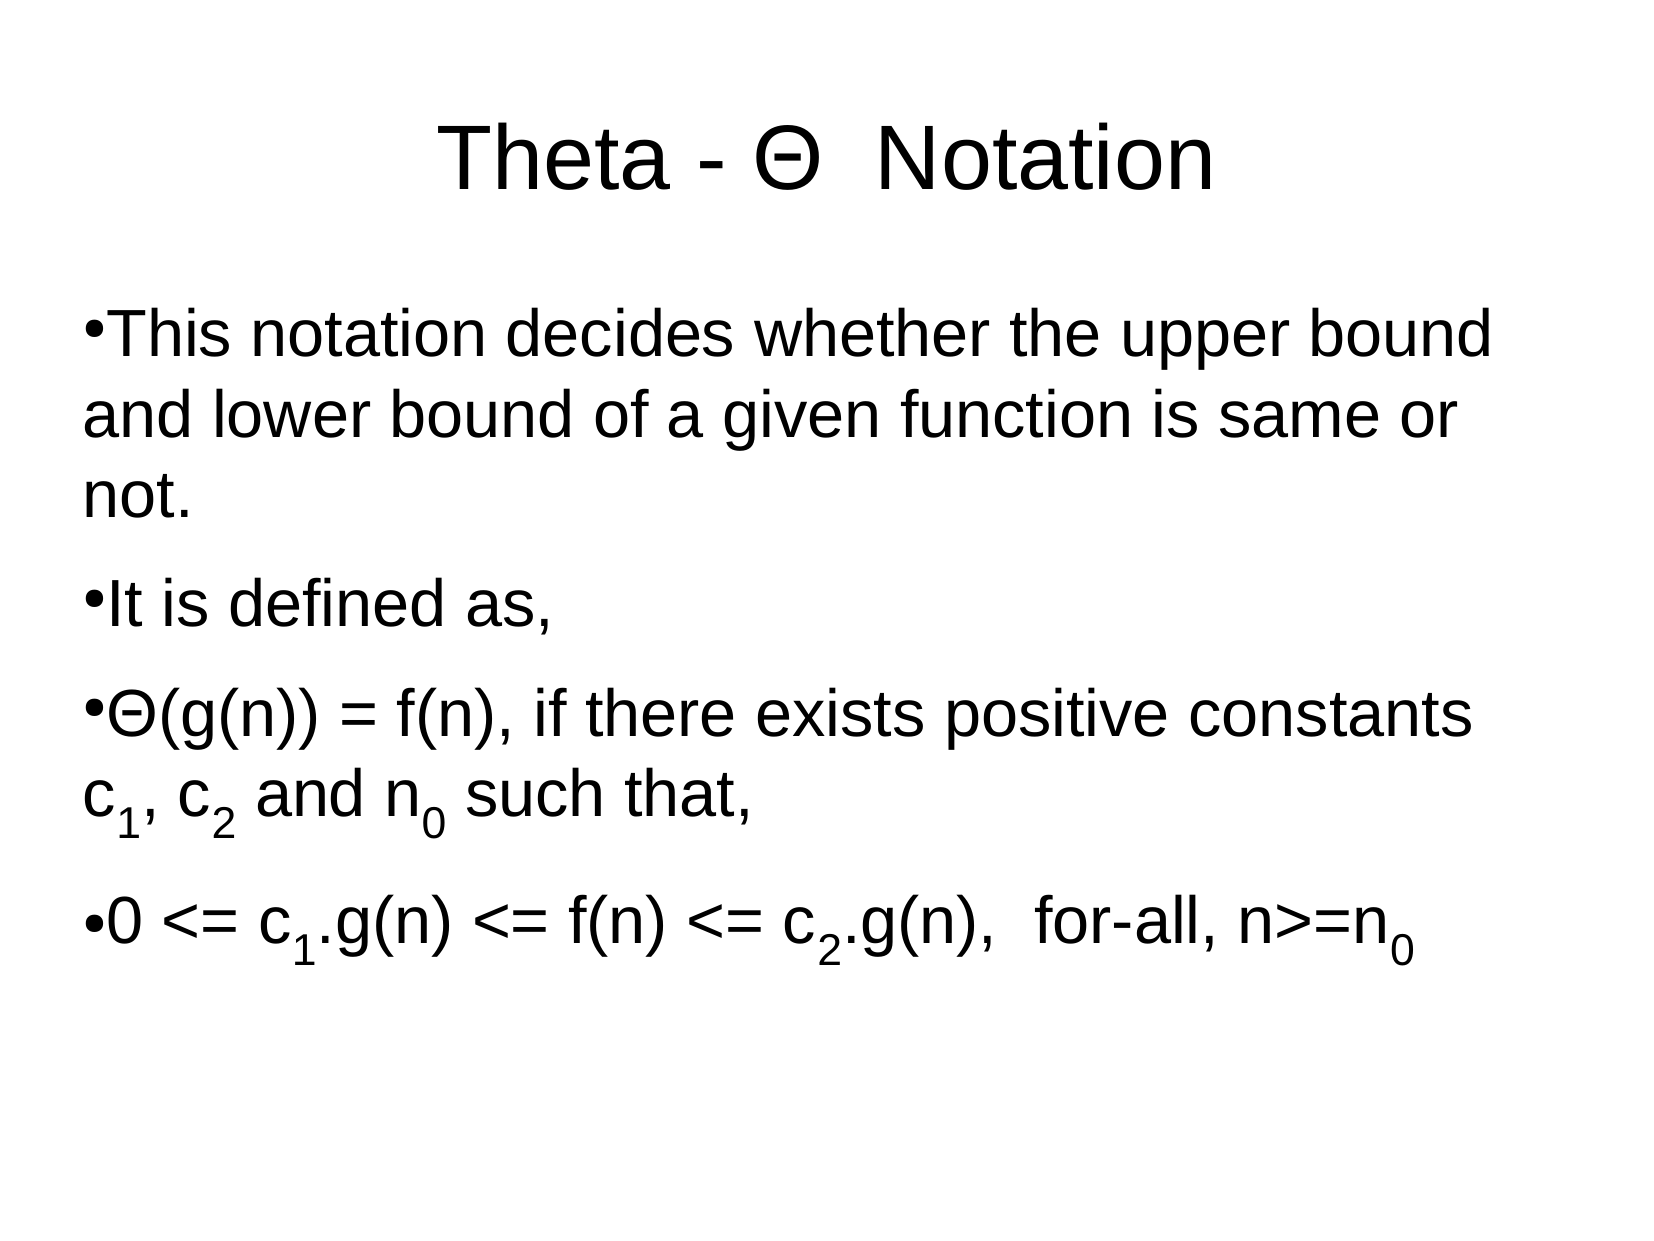

# Theta - Θ Notation
This notation decides whether the upper bound and lower bound of a given function is same or not.
It is defined as,
Θ(g(n)) = f(n), if there exists positive constants c1, c2 and n0 such that,
0 <= c1.g(n) <= f(n) <= c2.g(n), for-all, n>=n0